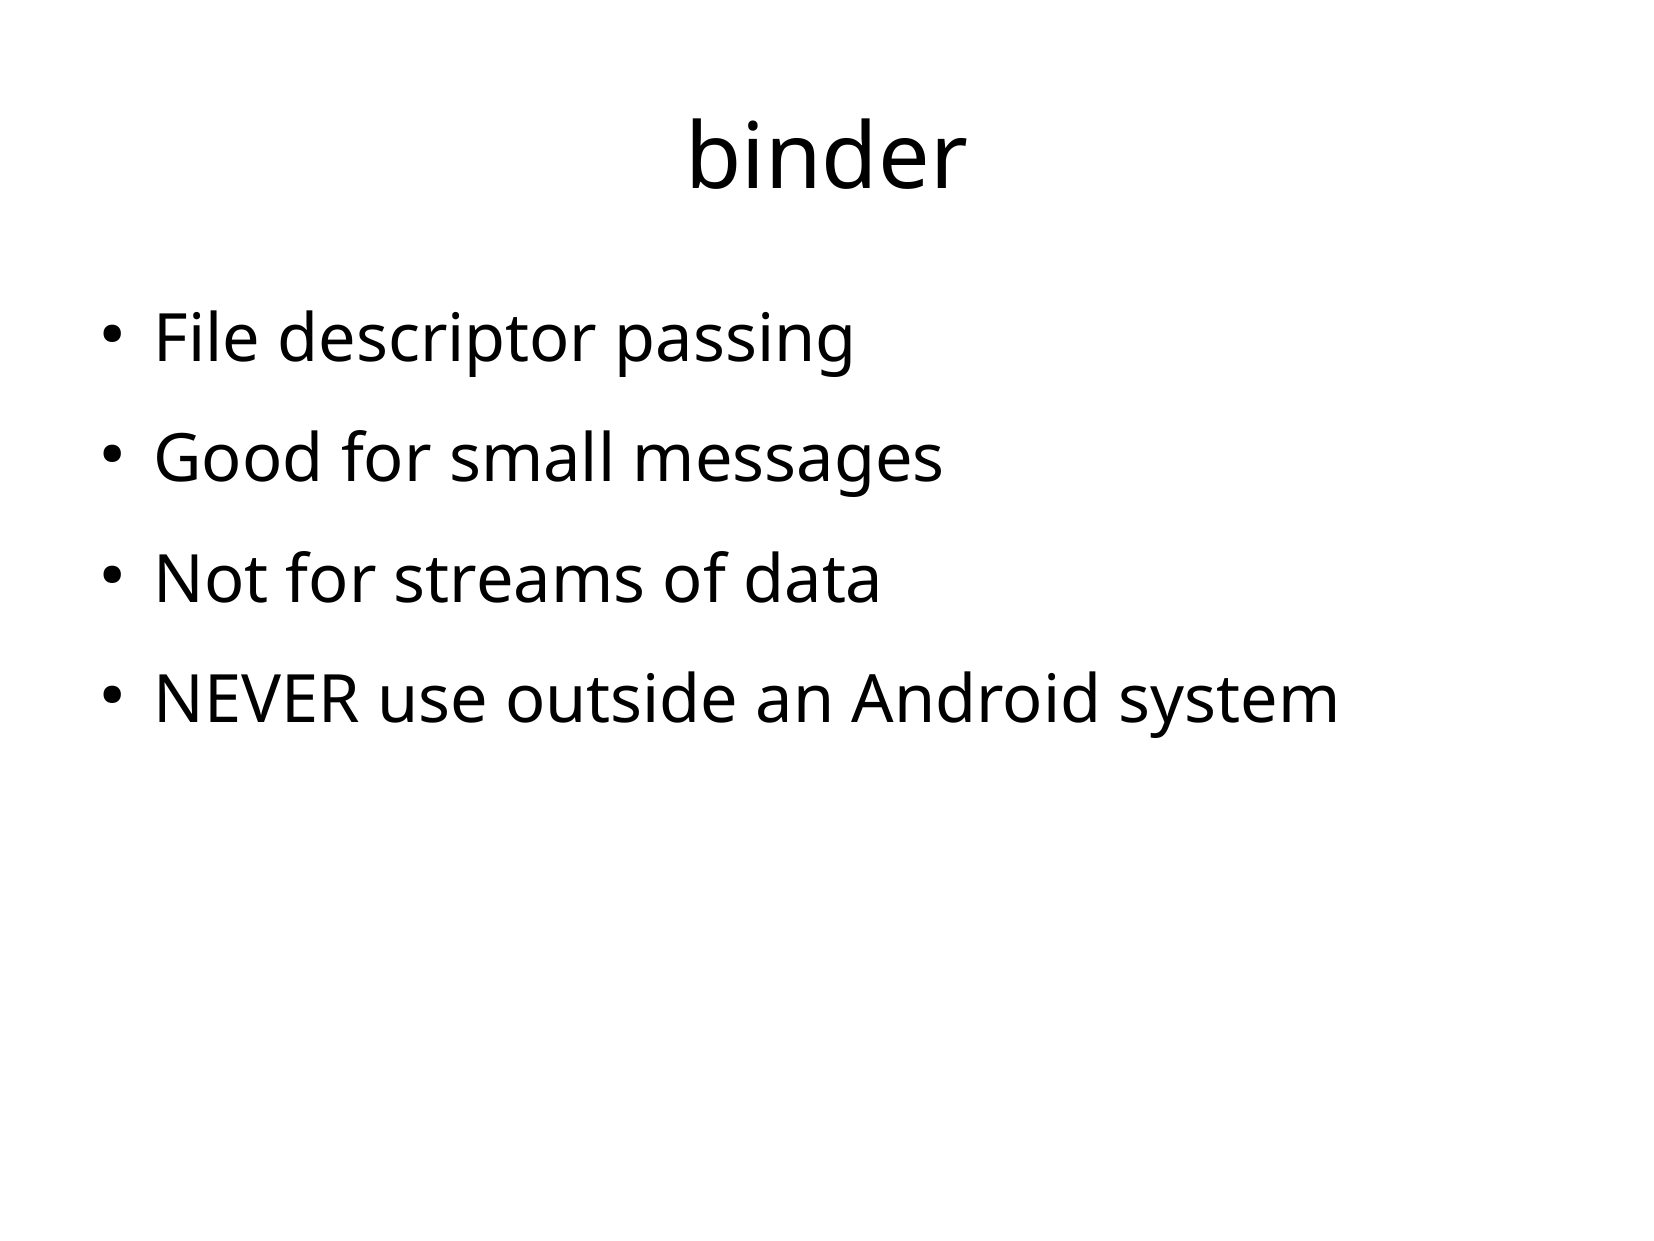

# binder
File descriptor passing
Good for small messages
Not for streams of data
NEVER use outside an Android system